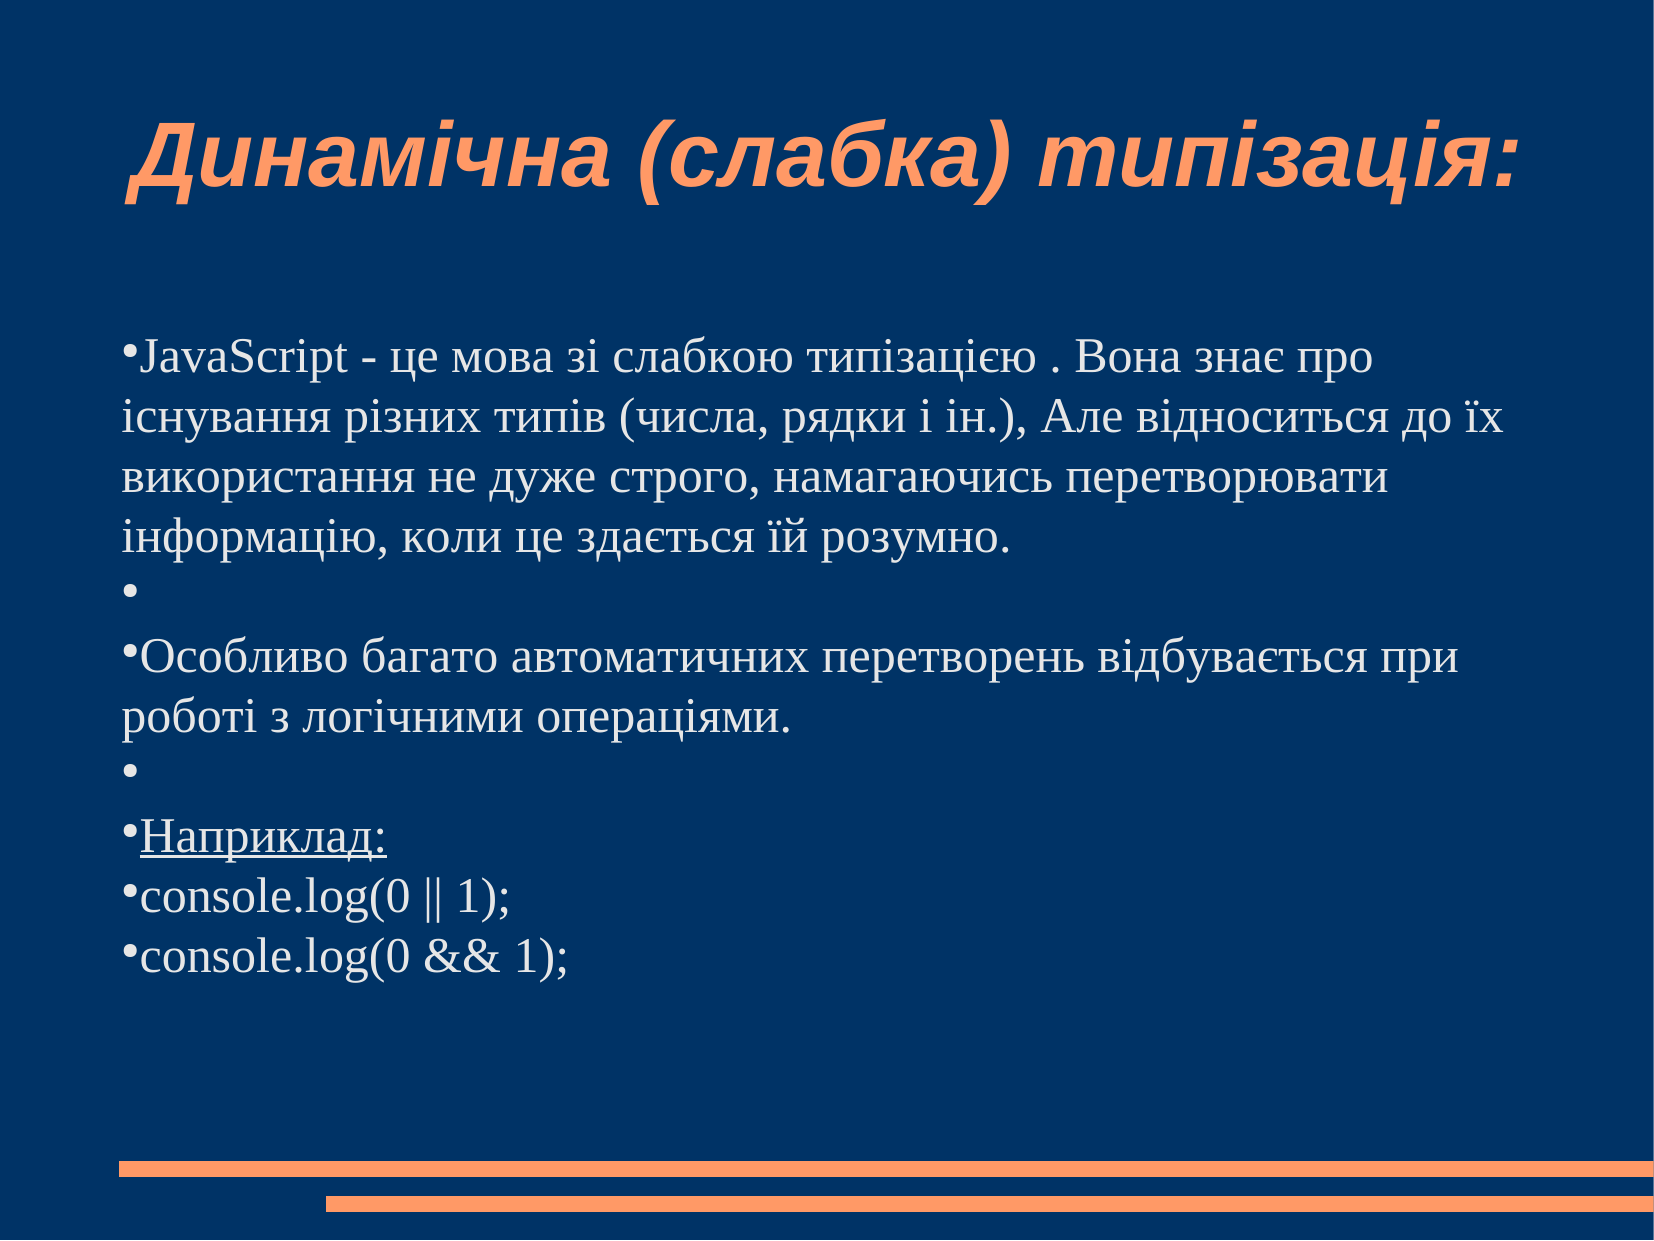

# Динамічна (слабка) типізація:
JavaScript - це мова зі слабкою типізацією . Вона знає про існування різних типів (числа, рядки і ін.), Але відноситься до їх використання не дуже строго, намагаючись перетворювати інформацію, коли це здається їй розумно.
Особливо багато автоматичних перетворень відбувається при роботі з логічними операціями.
Наприклад:
console.log(0 || 1);
console.log(0 && 1);